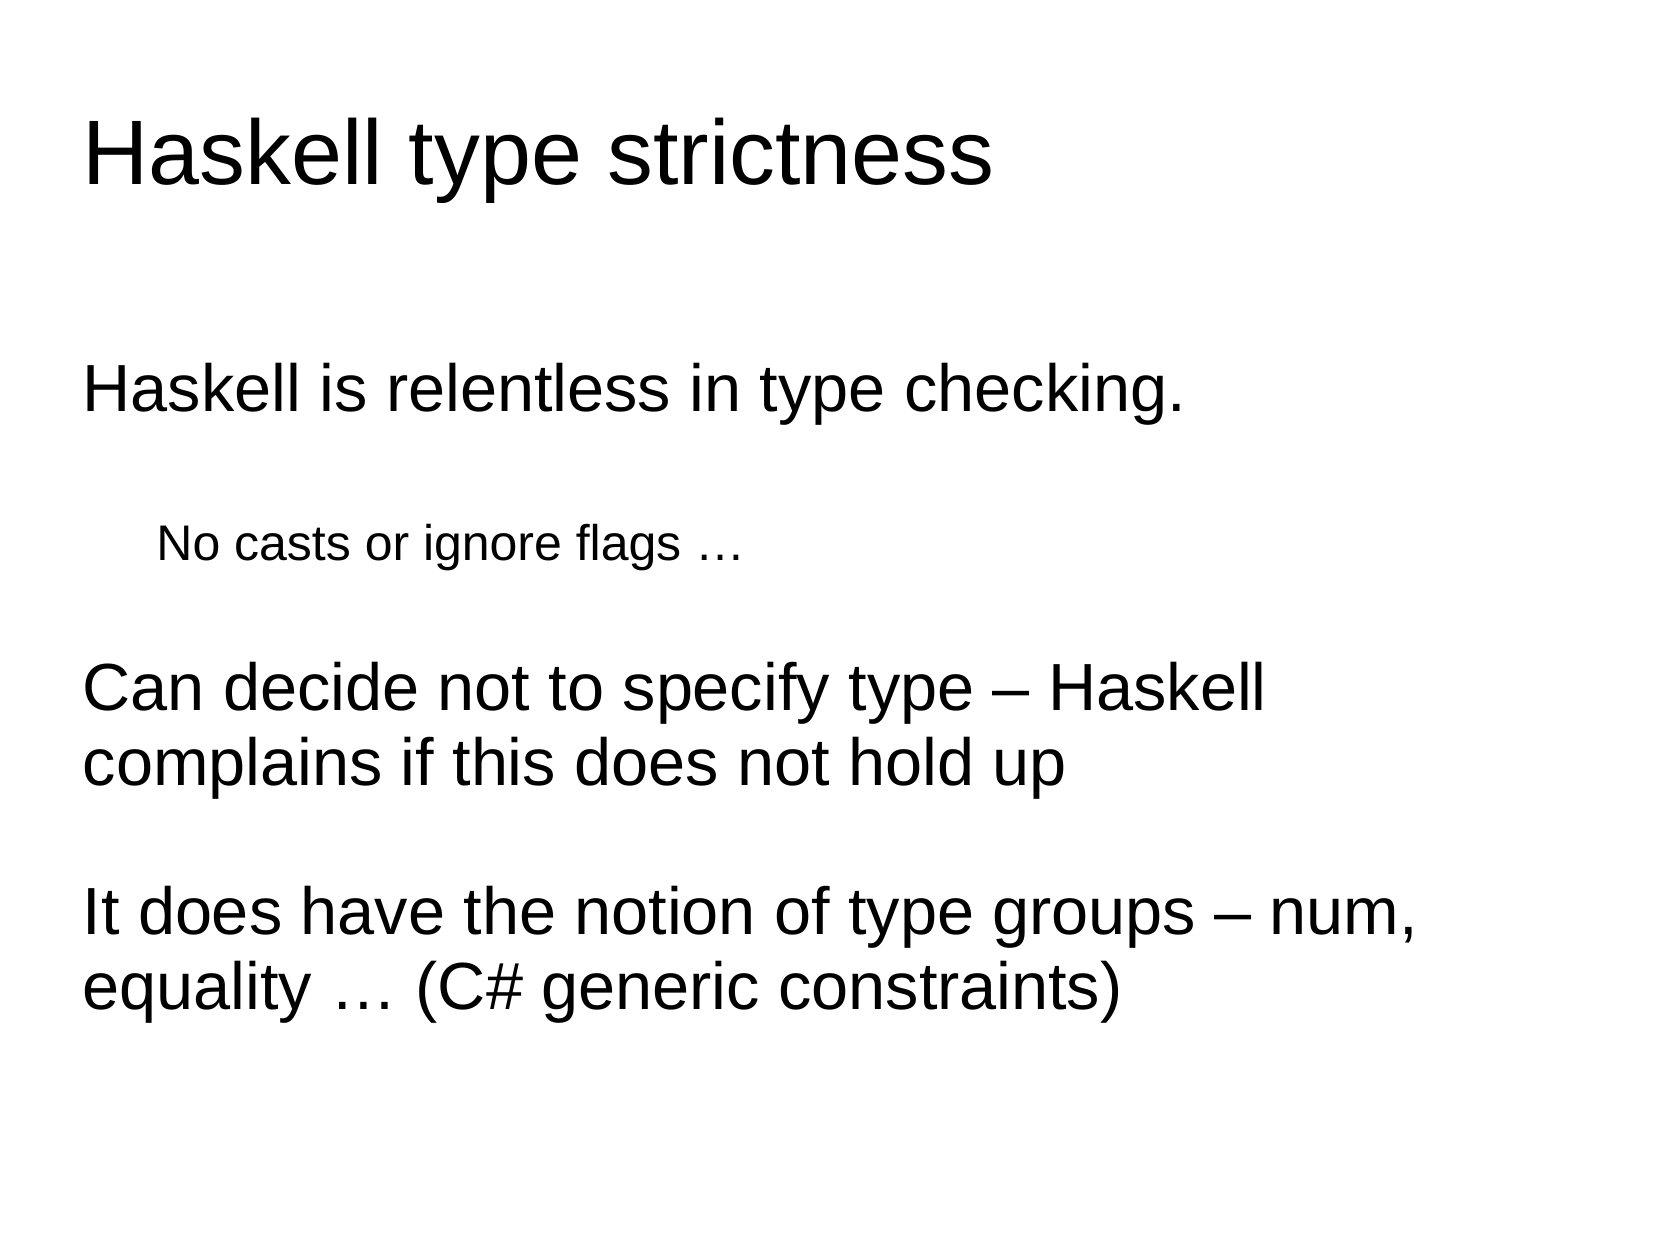

# Haskell type strictness
Haskell is relentless in type checking.
	No casts or ignore flags …
Can decide not to specify type – Haskell complains if this does not hold up
It does have the notion of type groups – num, equality … (C# generic constraints)